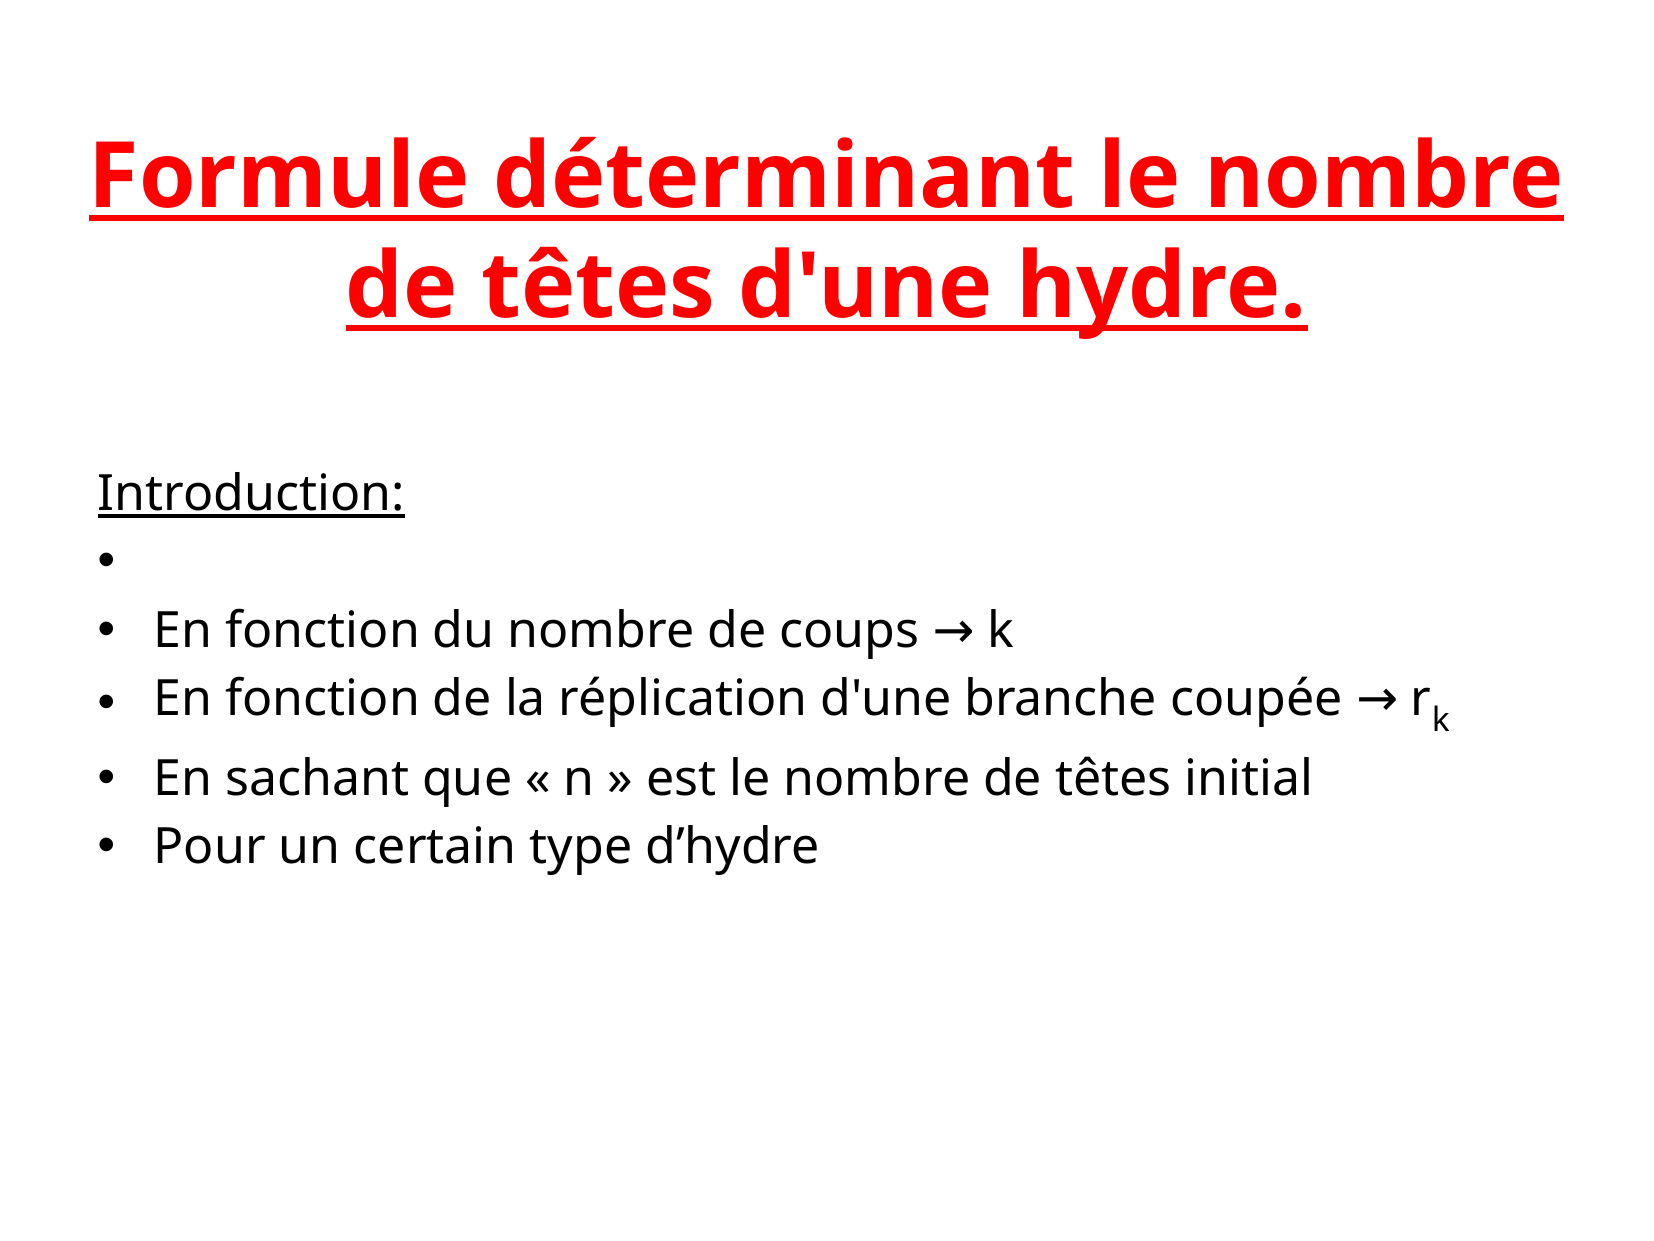

# Formule déterminant le nombre de têtes d'une hydre.
Introduction:
En fonction du nombre de coups → k
En fonction de la réplication d'une branche coupée → rk
En sachant que « n » est le nombre de têtes initial
Pour un certain type d’hydre